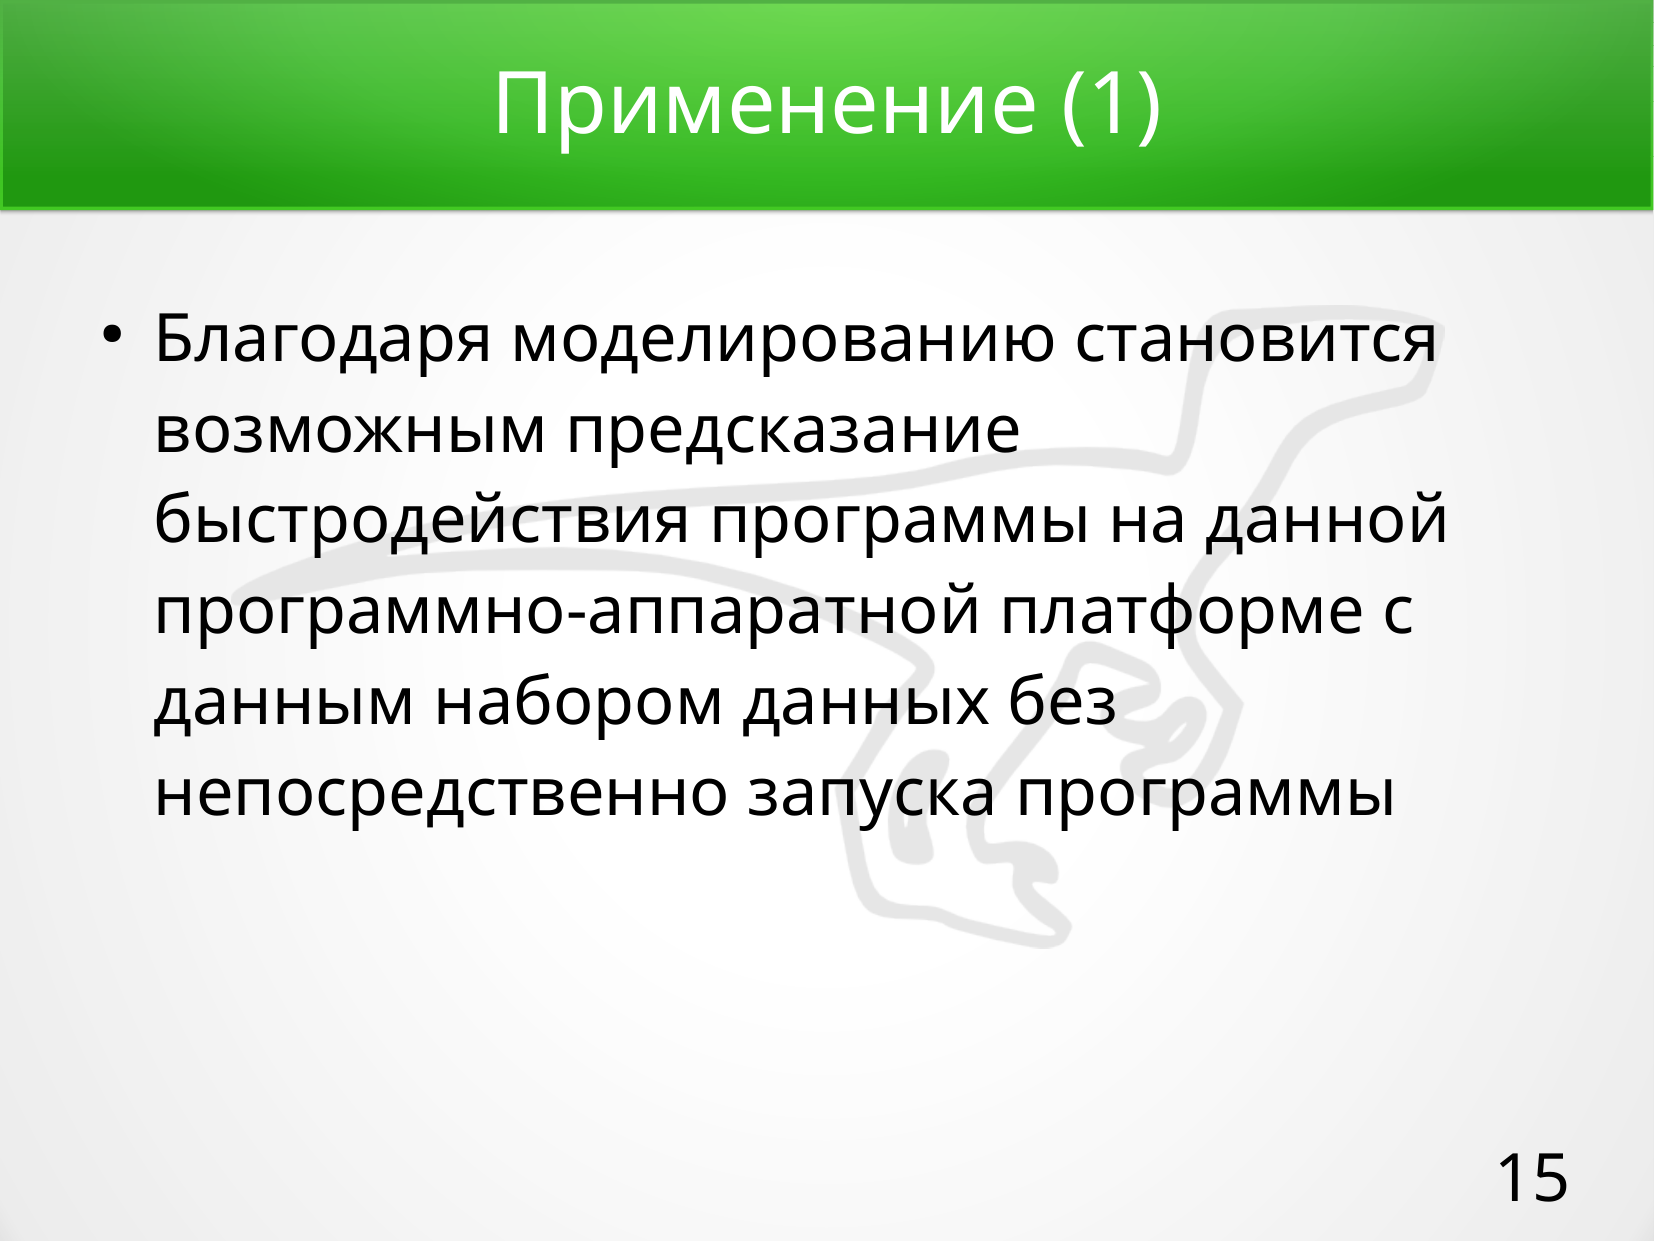

# Применение (1)
Благодаря моделированию становится возможным предсказание быстродействия программы на данной программно-аппаратной платформе с данным набором данных без непосредственно запуска программы
15